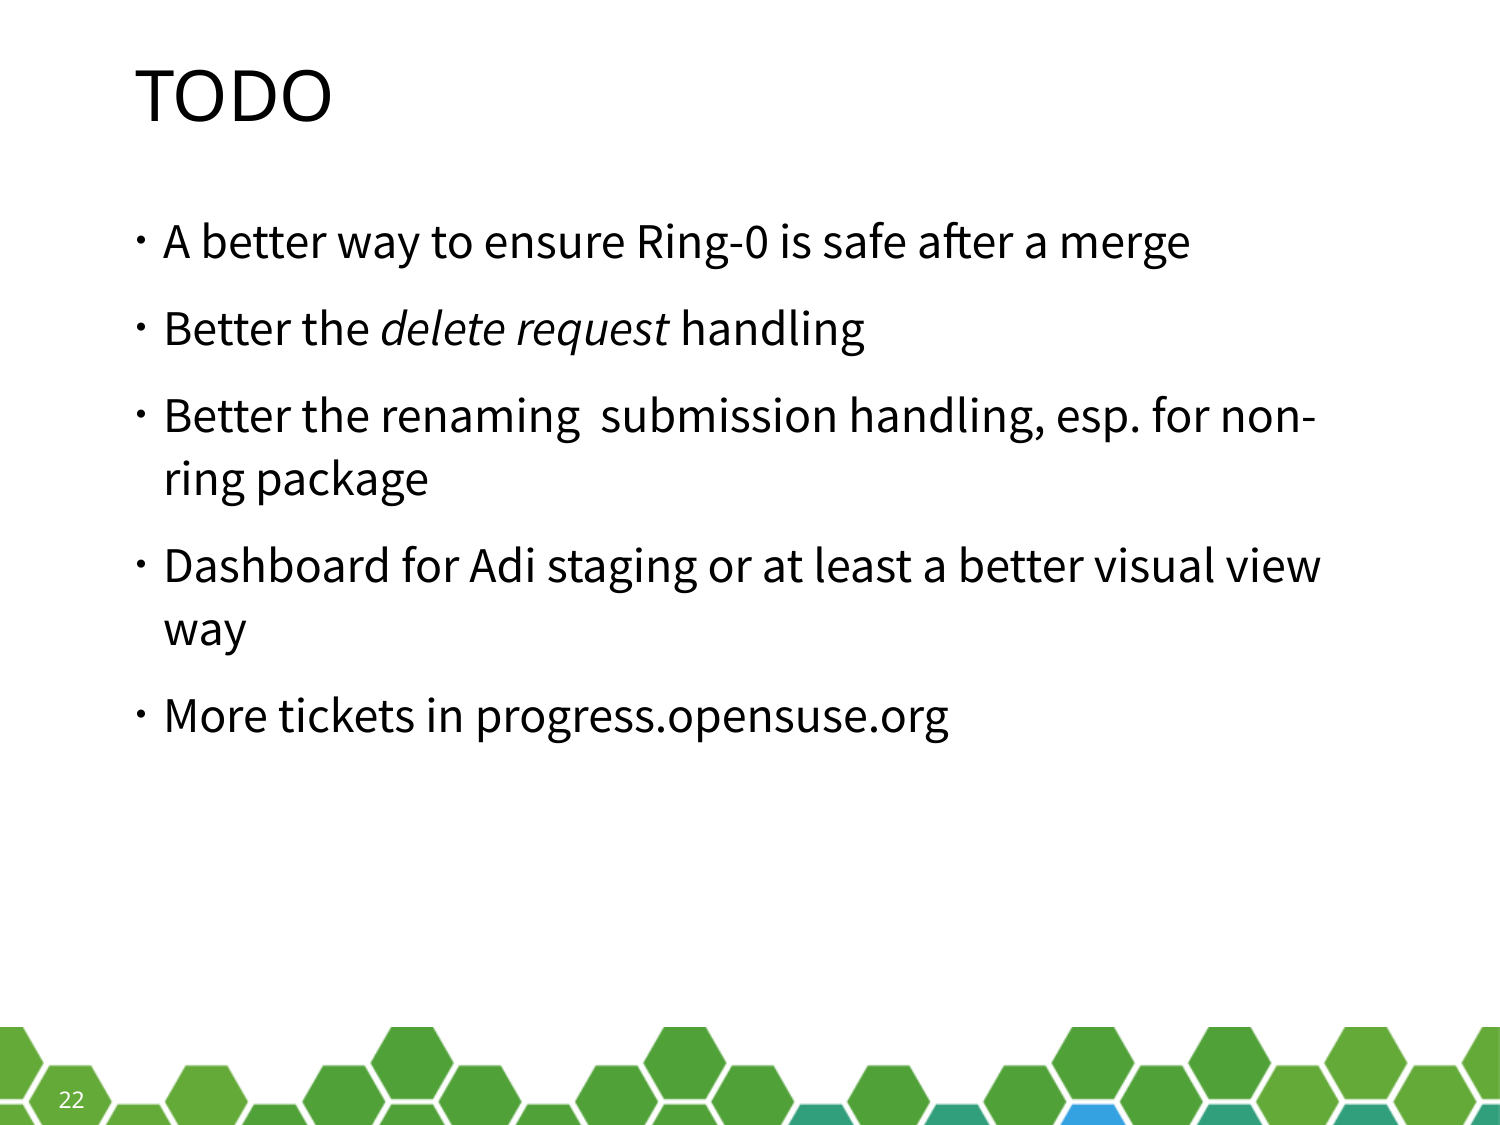

# TODO
A better way to ensure Ring-0 is safe after a merge
Better the delete request handling
Better the renaming submission handling, esp. for non-ring package
Dashboard for Adi staging or at least a better visual view way
More tickets in progress.opensuse.org